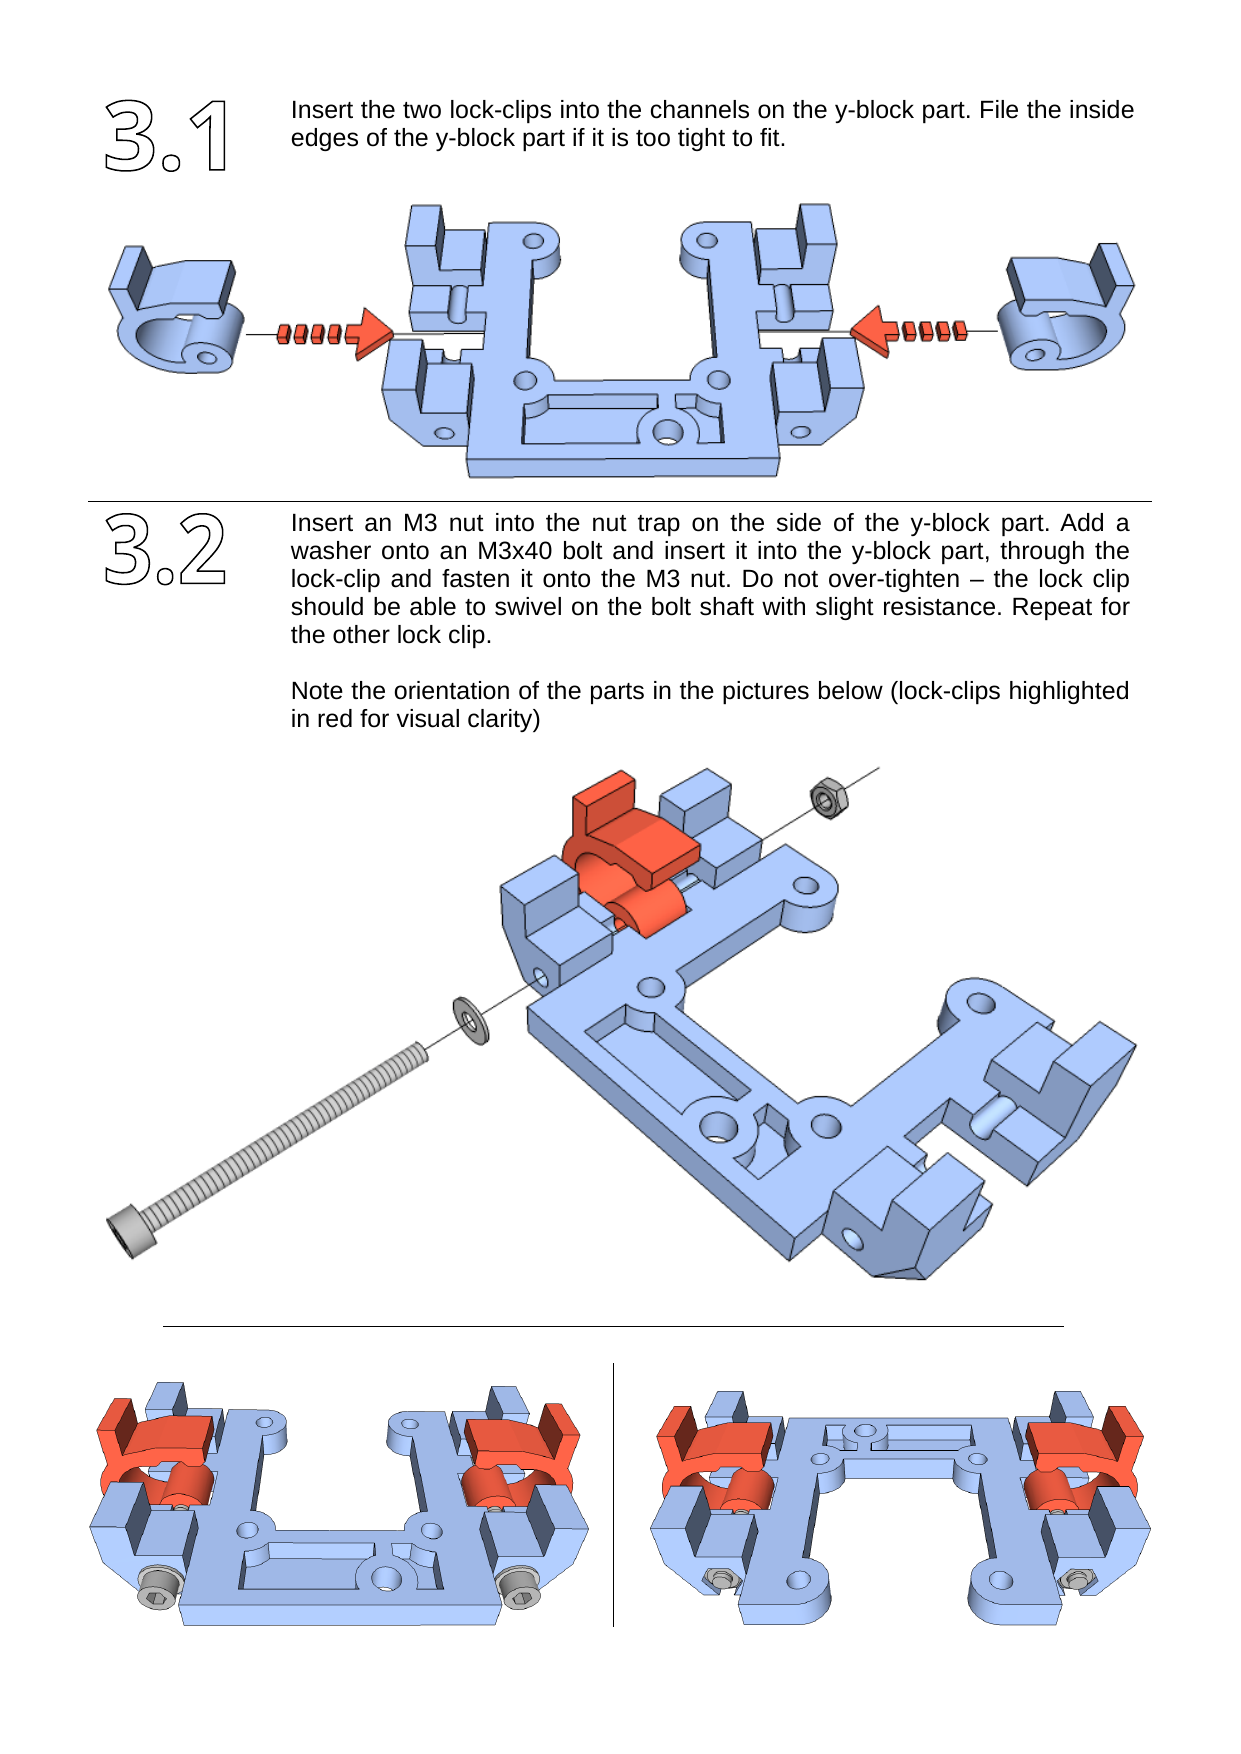

Insert the two lock-clips into the channels on the y-block part. File the inside edges of the y-block part if it is too tight to fit.
3.1
Insert an M3 nut into the nut trap on the side of the y-block part. Add a washer onto an M3x40 bolt and insert it into the y-block part, through the lock-clip and fasten it onto the M3 nut. Do not over-tighten – the lock clip should be able to swivel on the bolt shaft with slight resistance. Repeat for the other lock clip.
Note the orientation of the parts in the pictures below (lock-clips highlighted in red for visual clarity)
3.2